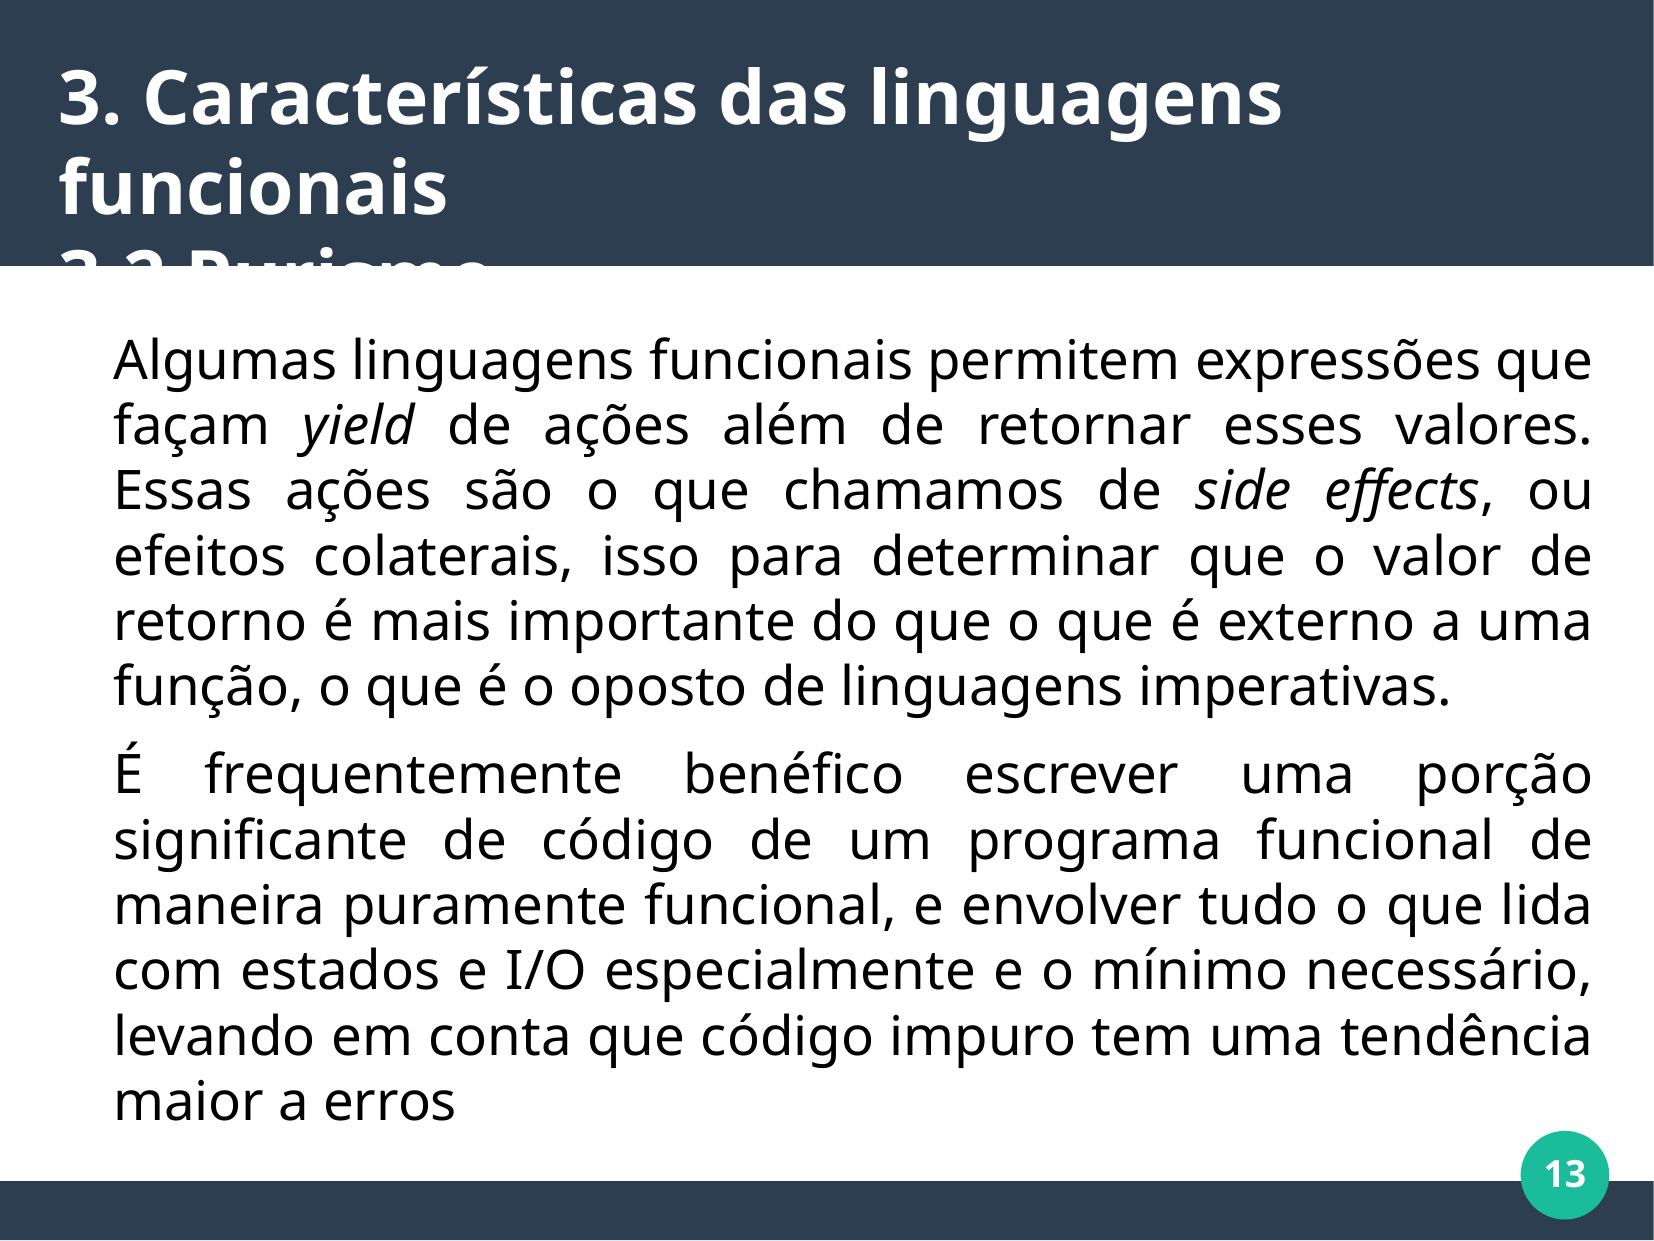

# 3. Características das linguagens funcionais 3.2 Purismo
Algumas linguagens funcionais permitem expressões que façam yield de ações além de retornar esses valores. Essas ações são o que chamamos de side effects, ou efeitos colaterais, isso para determinar que o valor de retorno é mais importante do que o que é externo a uma função, o que é o oposto de linguagens imperativas.
É frequentemente benéfico escrever uma porção significante de código de um programa funcional de maneira puramente funcional, e envolver tudo o que lida com estados e I/O especialmente e o mínimo necessário, levando em conta que código impuro tem uma tendência maior a erros